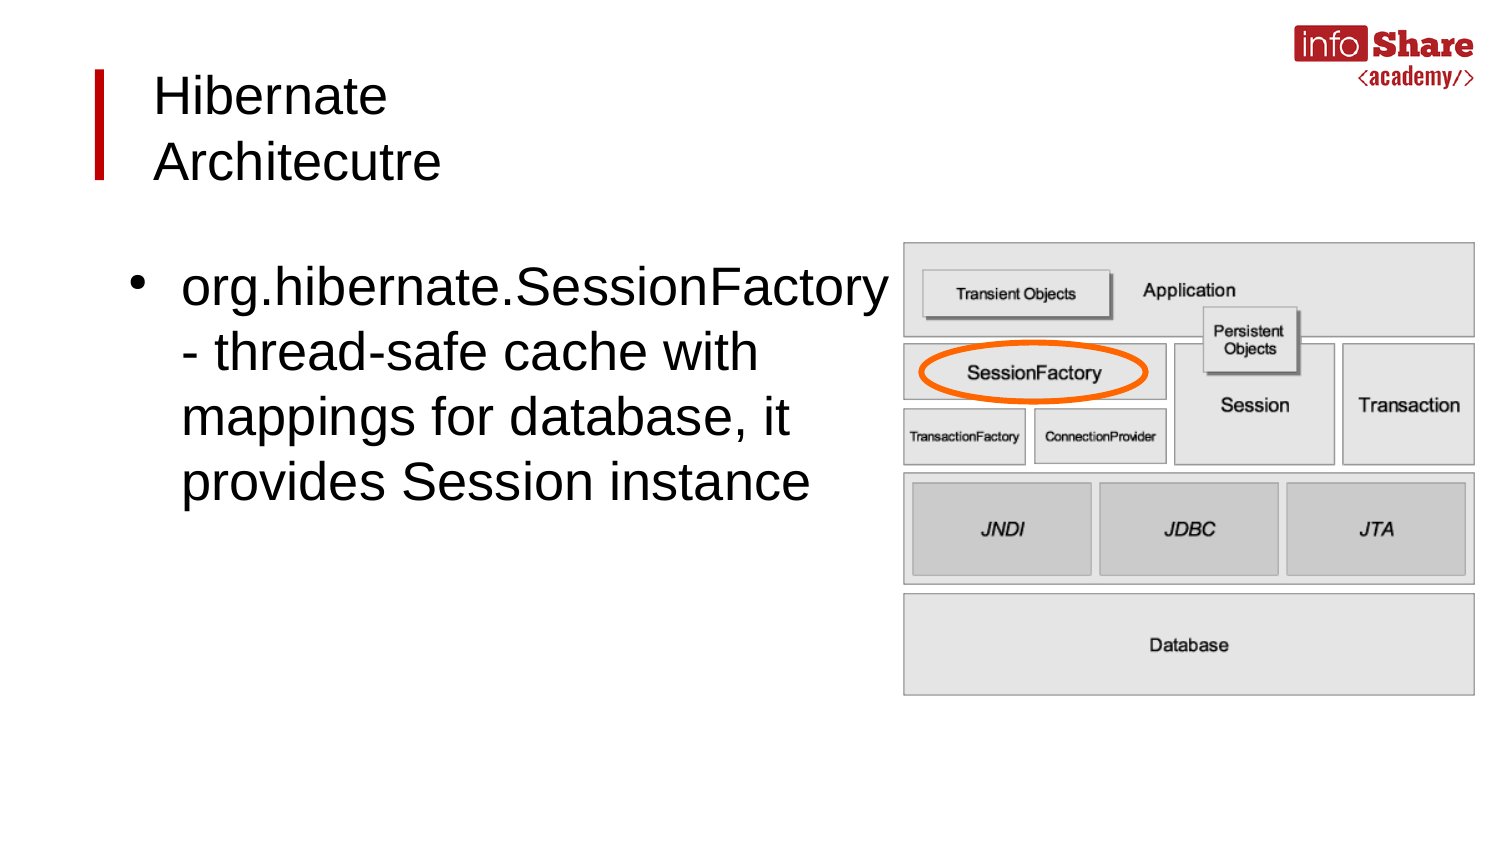

# Hibernate Architecutre
org.hibernate.SessionFactory - thread-safe cache with mappings for database, it provides Session instance